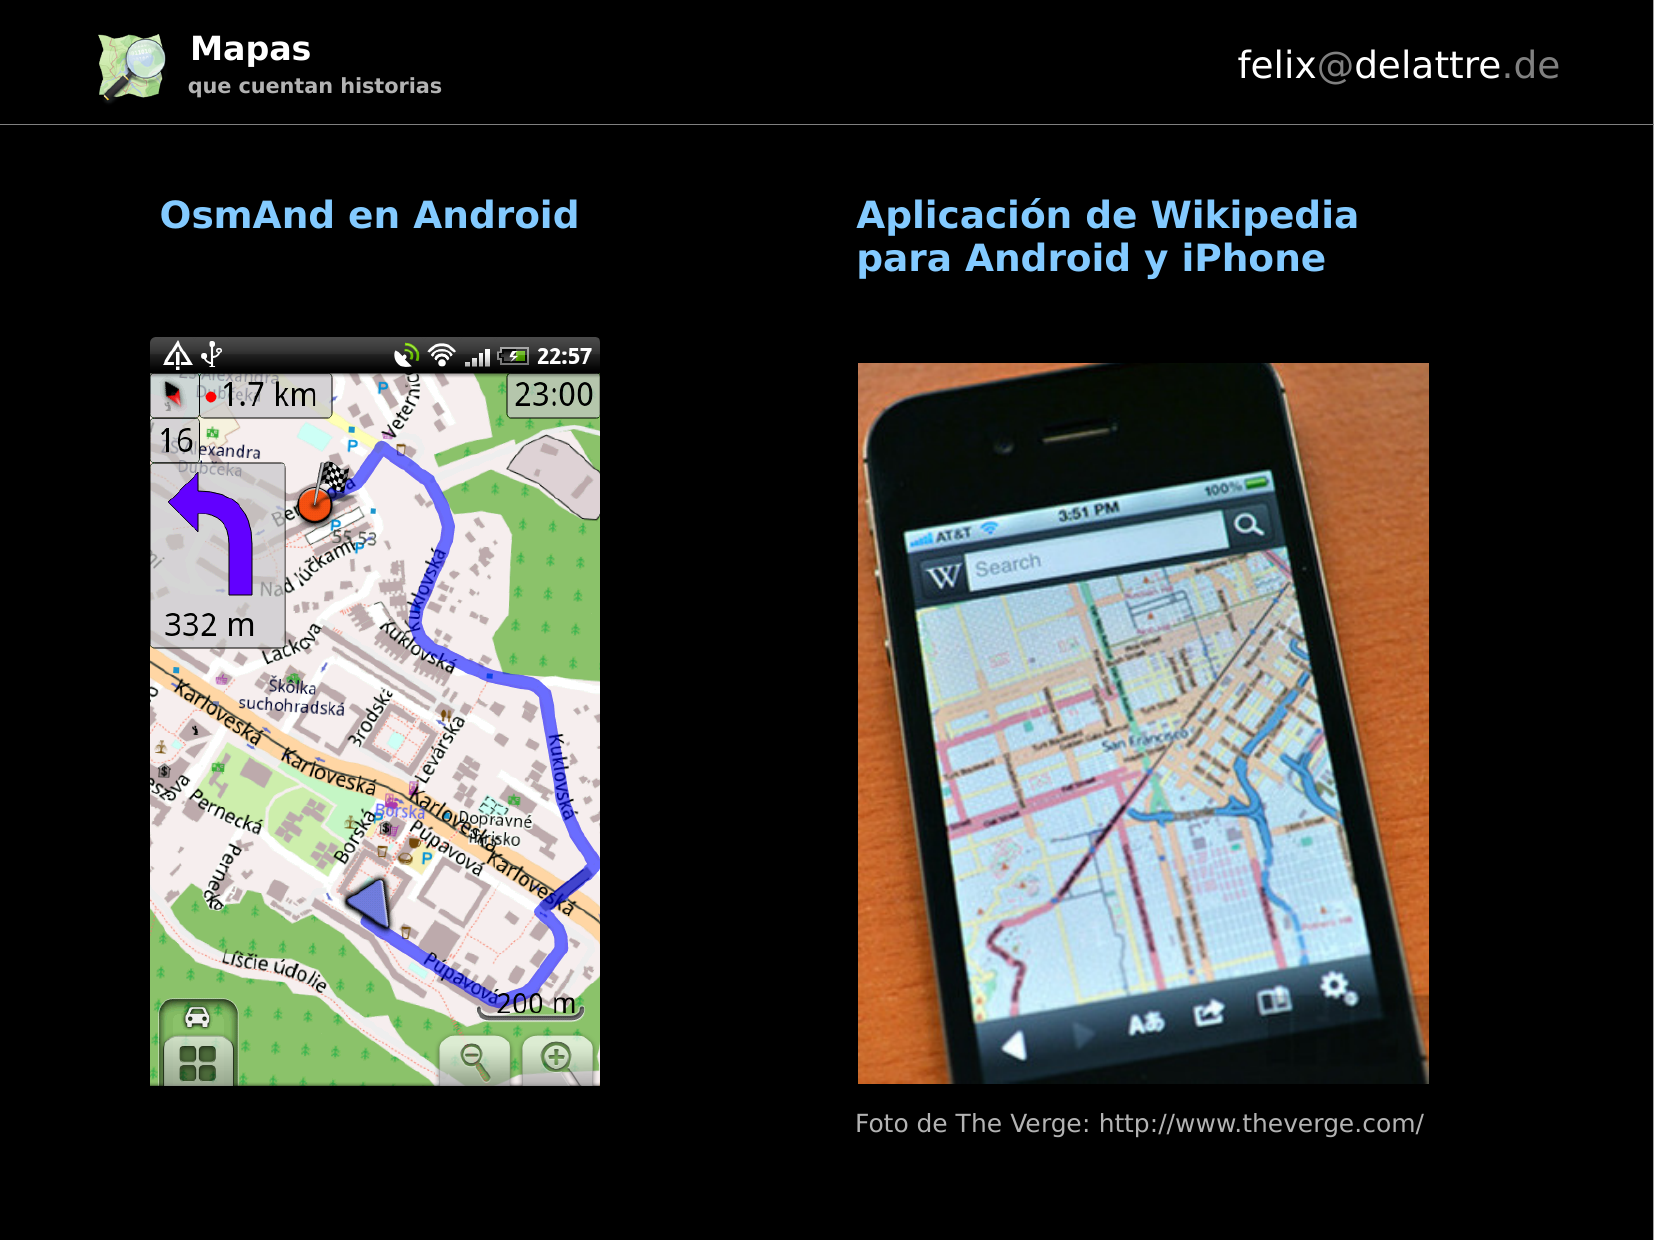

OsmAnd en Android
Aplicación de Wikipedia para Android y iPhone
Foto de The Verge: http://www.theverge.com/